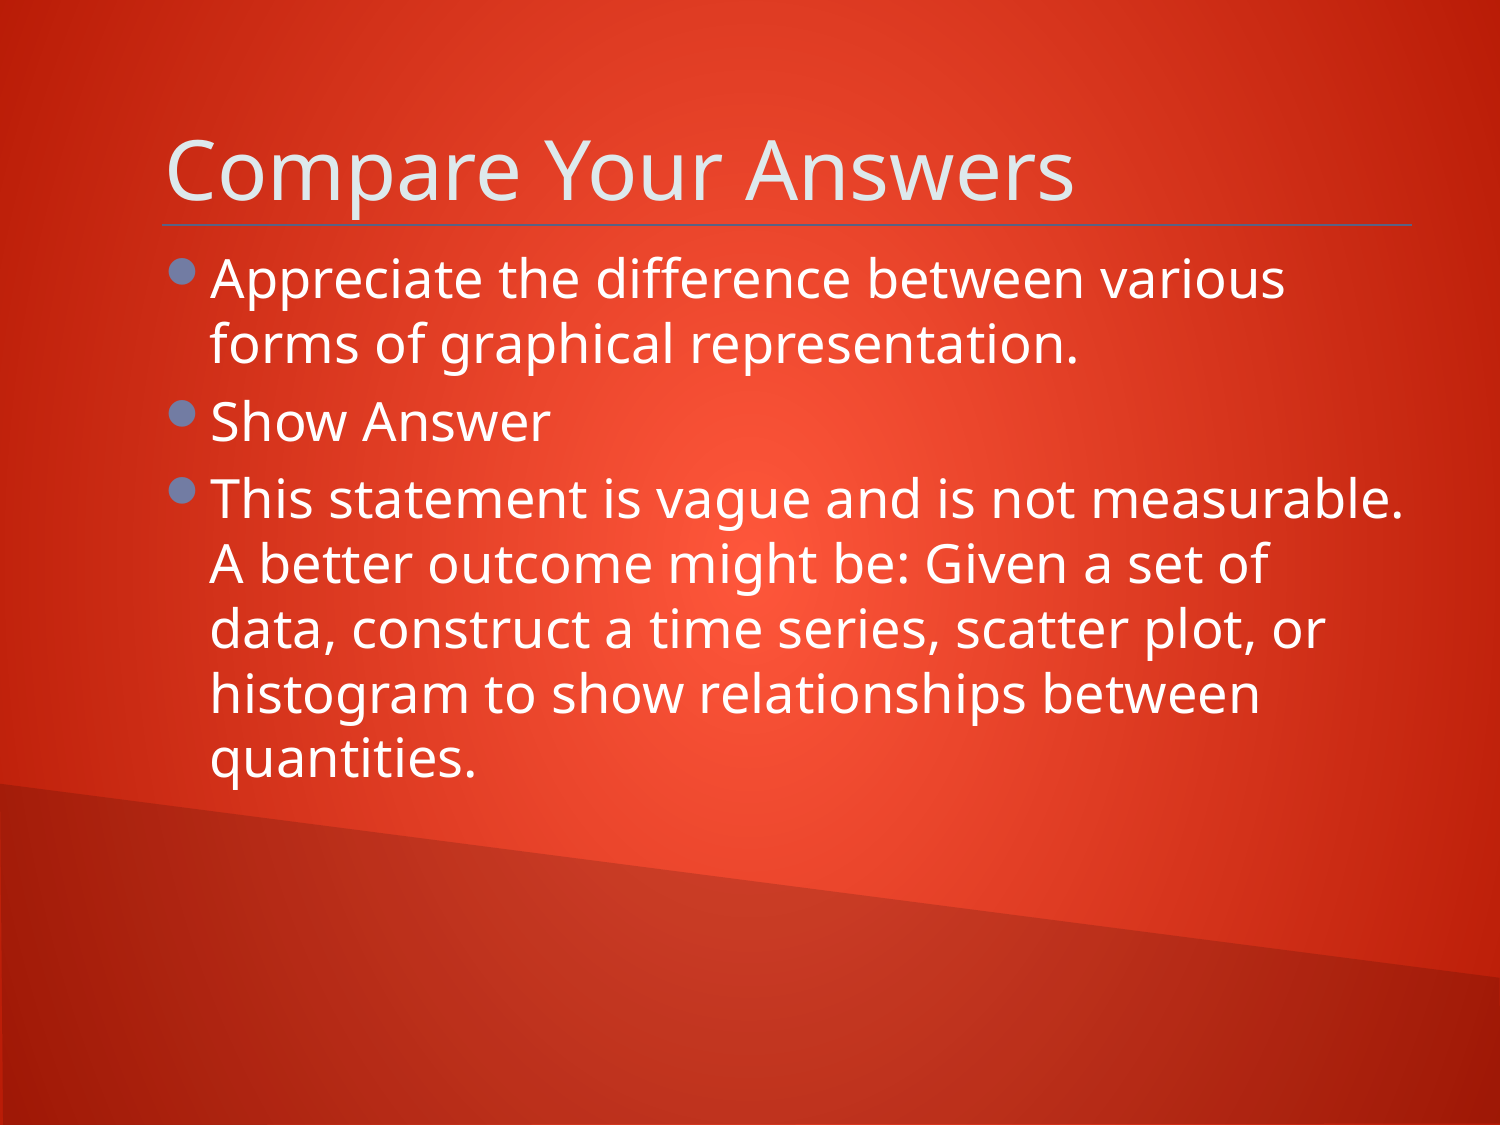

# Compare Your Answers
Appreciate the difference between various forms of graphical representation.
Show Answer
This statement is vague and is not measurable. A better outcome might be: Given a set of data, construct a time series, scatter plot, or histogram to show relationships between quantities.